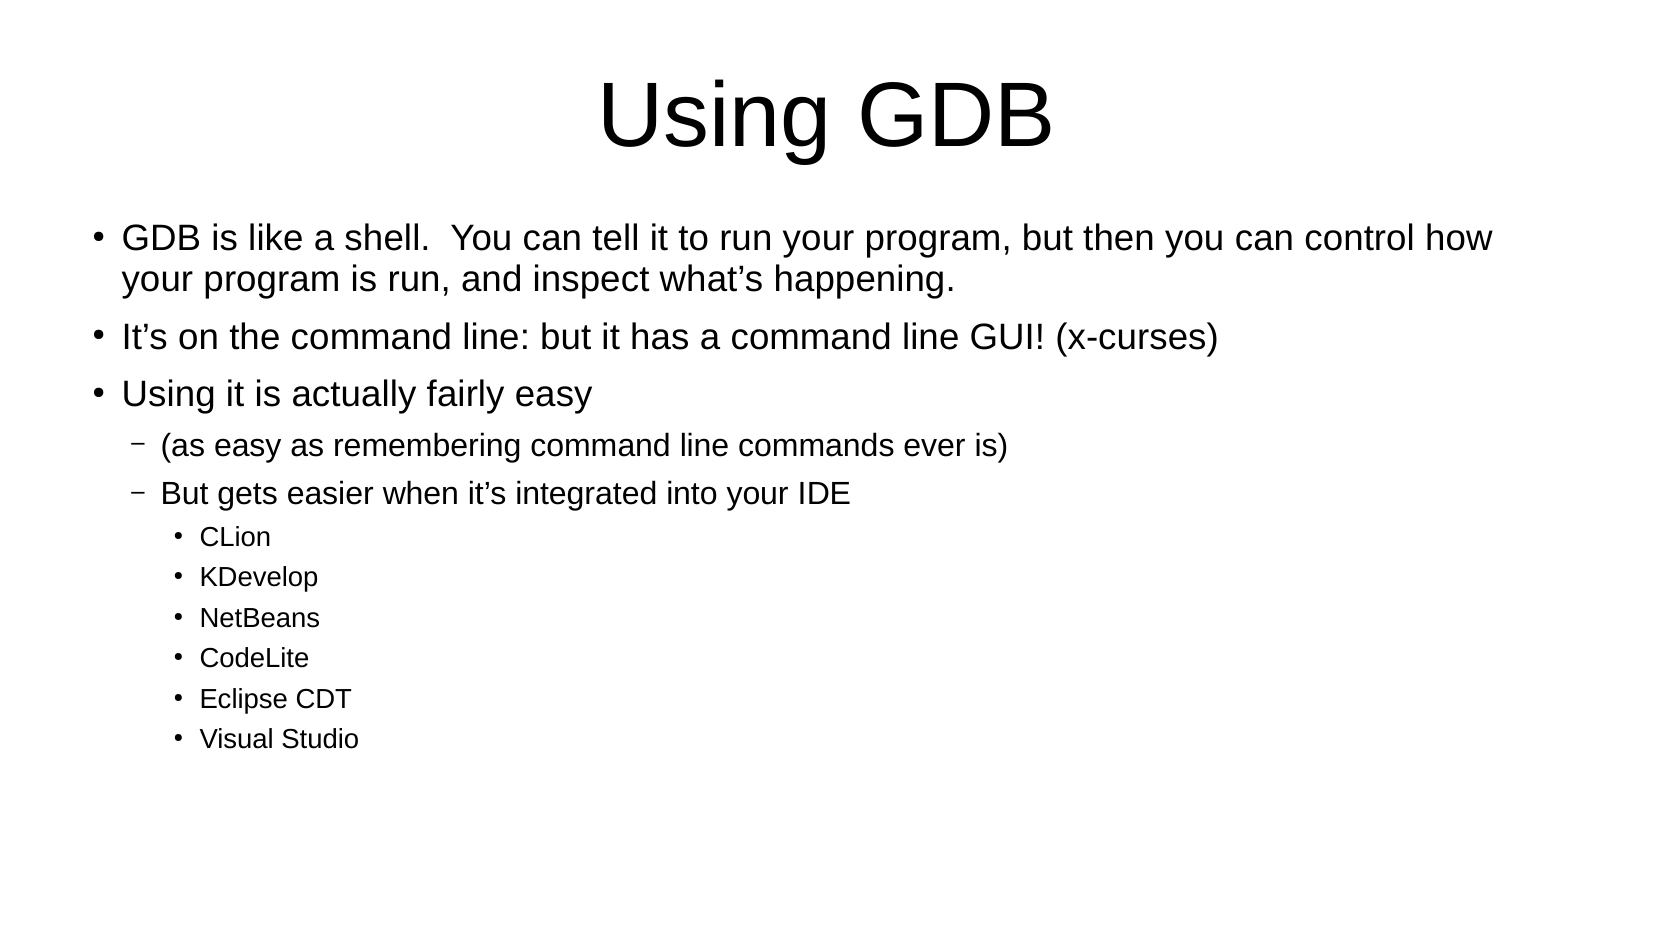

# Using GDB
GDB is like a shell. You can tell it to run your program, but then you can control how your program is run, and inspect what’s happening.
It’s on the command line: but it has a command line GUI! (x-curses)
Using it is actually fairly easy
(as easy as remembering command line commands ever is)
But gets easier when it’s integrated into your IDE
CLion
KDevelop
NetBeans
CodeLite
Eclipse CDT
Visual Studio